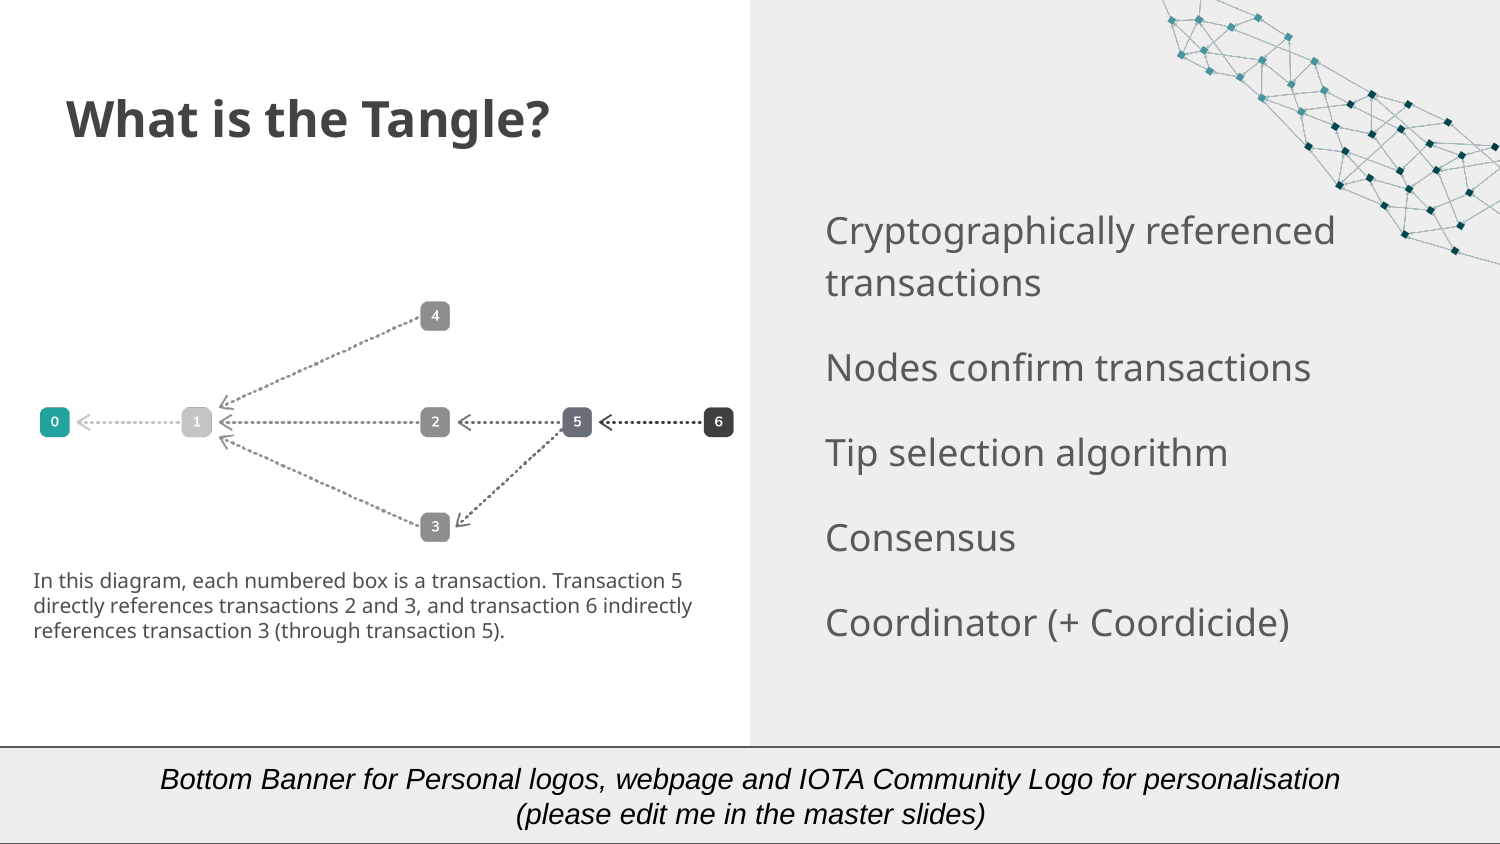

# What is the Tangle?
Cryptographically referenced transactions
Nodes confirm transactions
Tip selection algorithm
Consensus
Coordinator (+ Coordicide)
In this diagram, each numbered box is a transaction. Transaction 5 directly references transactions 2 and 3, and transaction 6 indirectly references transaction 3 (through transaction 5).